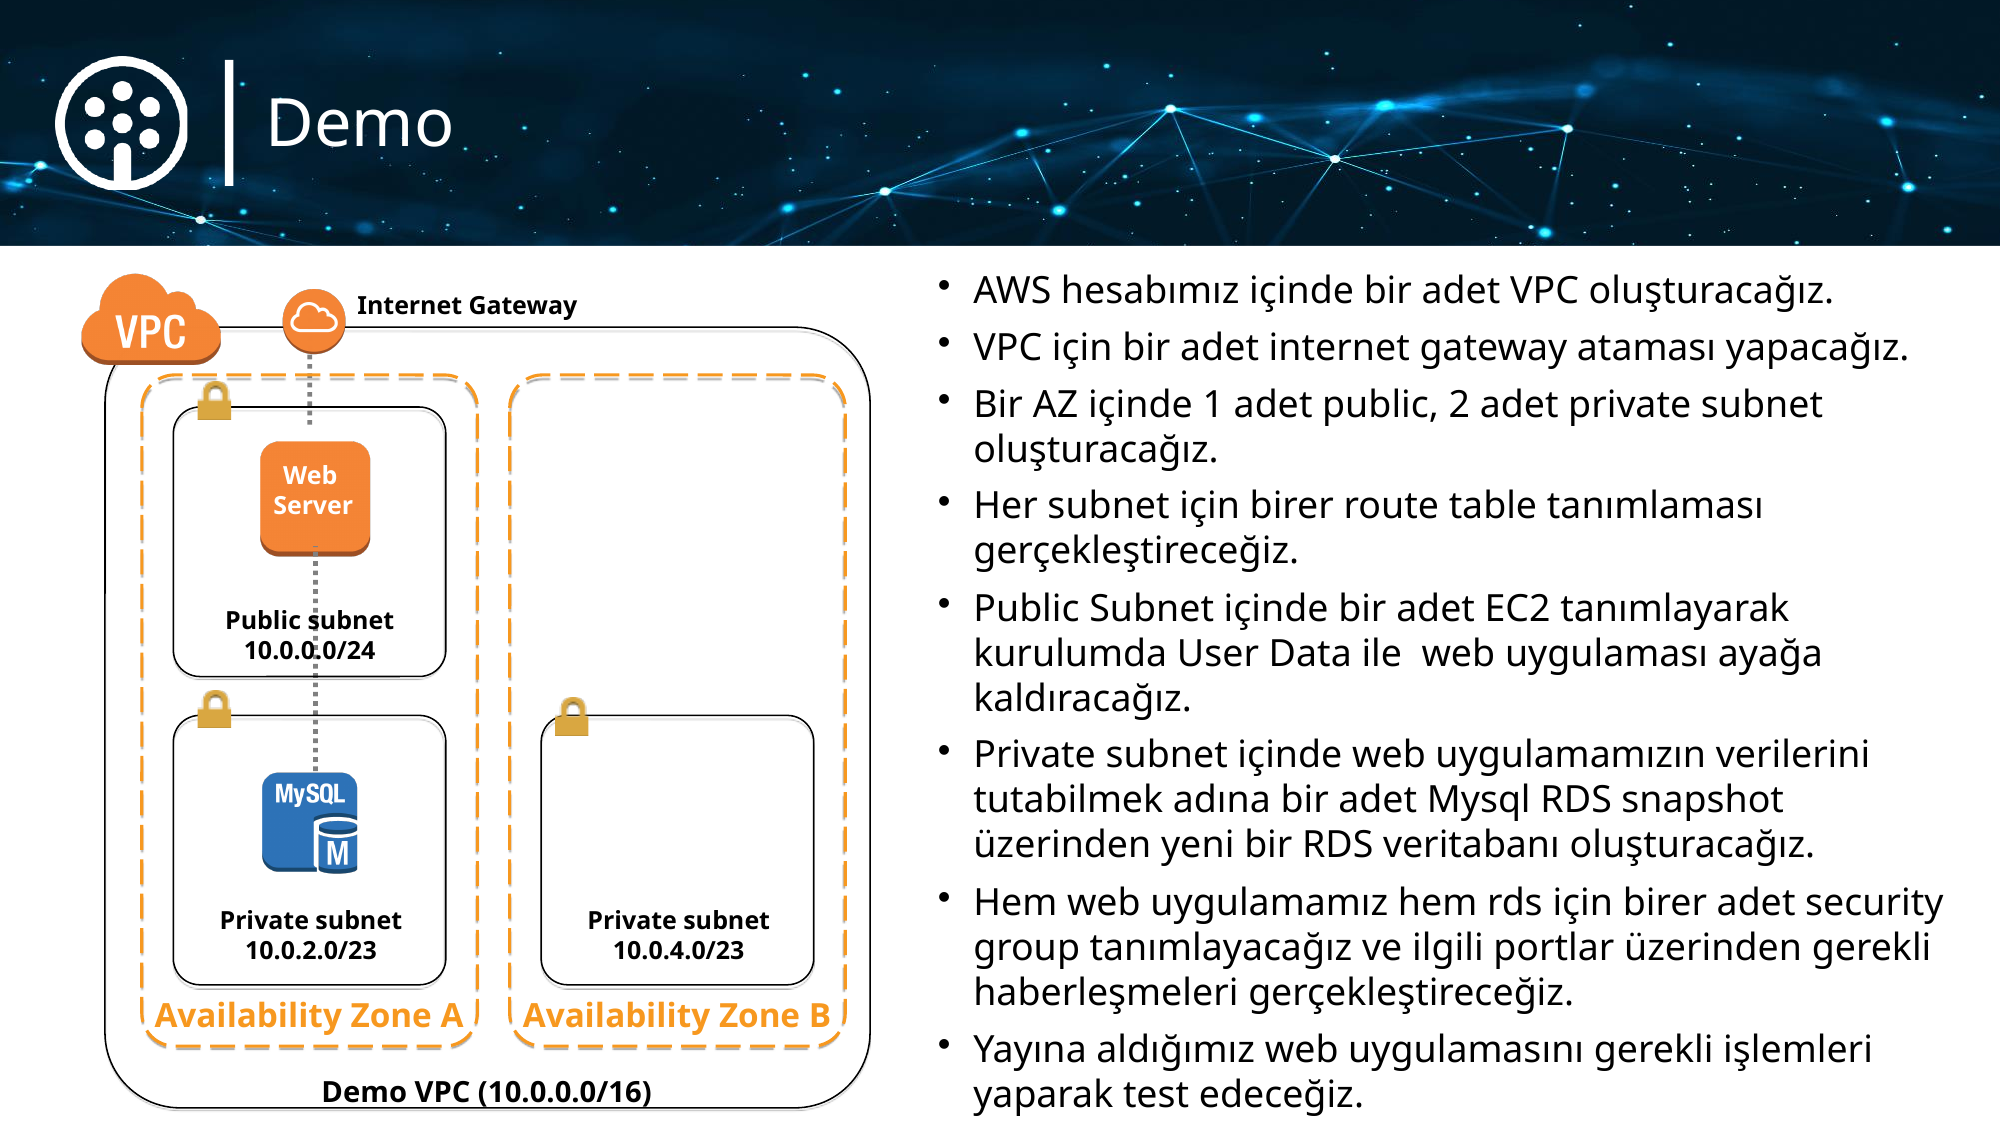

Demo
AWS hesabımız içinde bir adet VPC oluşturacağız.
VPC için bir adet internet gateway ataması yapacağız.
Bir AZ içinde 1 adet public, 2 adet private subnet oluşturacağız.
Her subnet için birer route table tanımlaması gerçekleştireceğiz.
Public Subnet içinde bir adet EC2 tanımlayarak kurulumda User Data ile web uygulaması ayağa kaldıracağız.
Private subnet içinde web uygulamamızın verilerini tutabilmek adına bir adet Mysql RDS snapshot üzerinden yeni bir RDS veritabanı oluşturacağız.
Hem web uygulamamız hem rds için birer adet security group tanımlayacağız ve ilgili portlar üzerinden gerekli haberleşmeleri gerçekleştireceğiz.
Yayına aldığımız web uygulamasını gerekli işlemleri yaparak test edeceğiz.
Availability Zone A
Availability Zone B
Demo VPC (10.0.0.0/16)
Internet Gateway
Public subnet
10.0.0.0/24
Private subnet
10.0.2.0/23
Private subnet
10.0.4.0/23
Web
Server